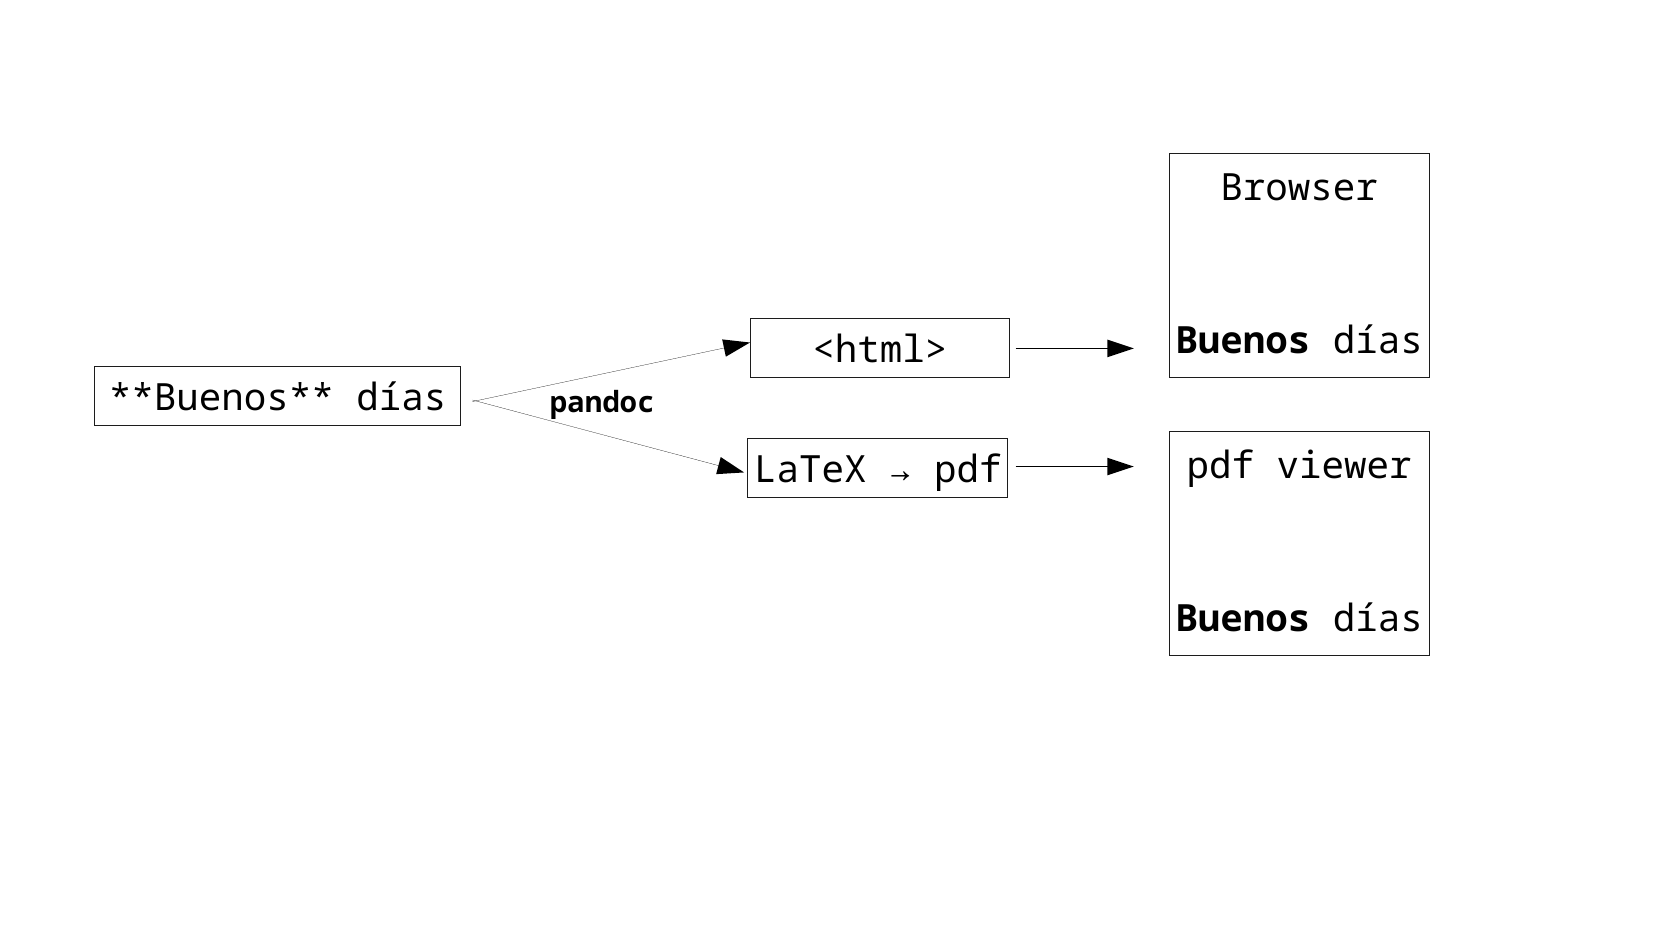

Browser
Buenos días
<html>
**Buenos** días
pandoc
pdf viewer
Buenos días
LaTeX → pdf